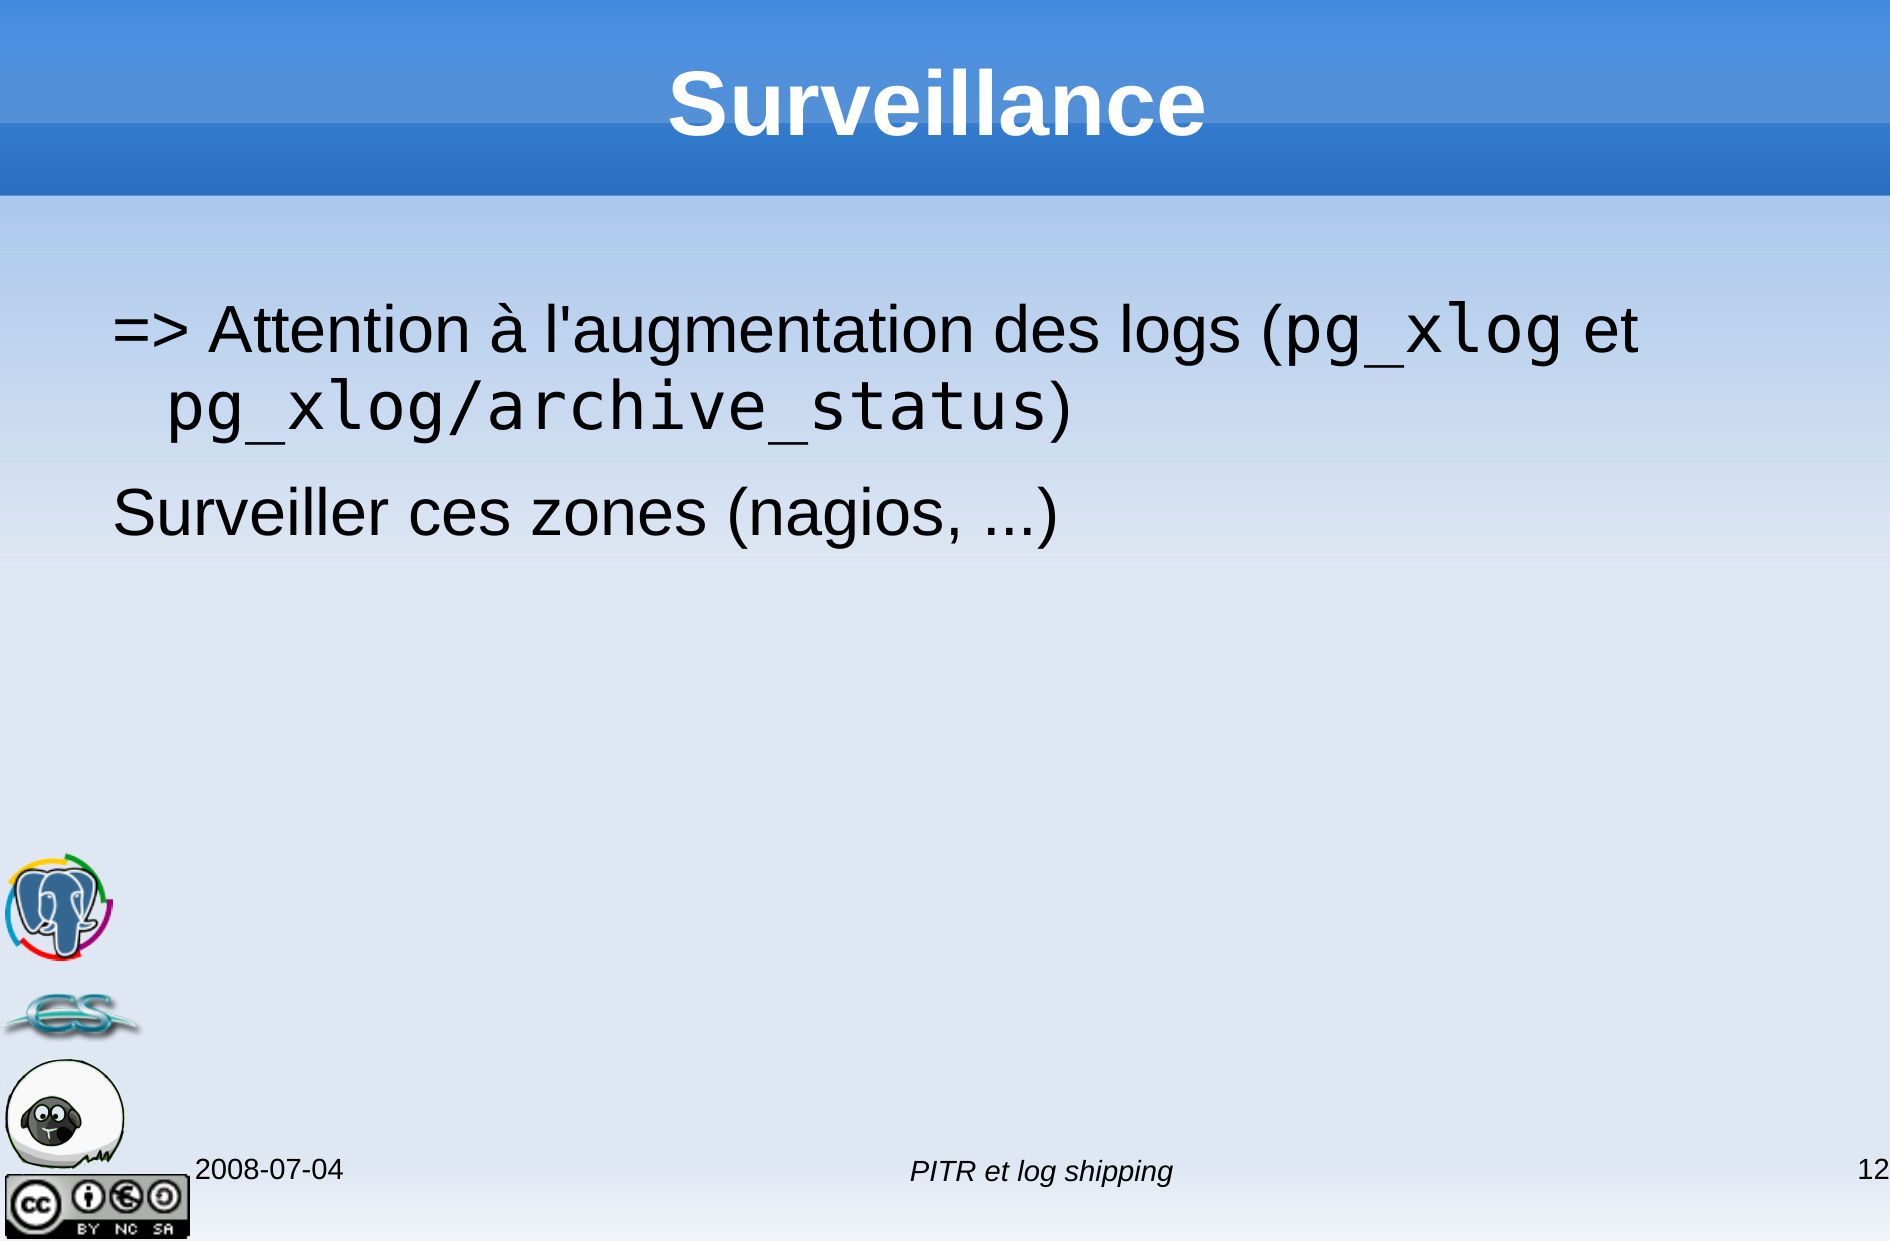

# Surveillance
=> Attention à l'augmentation des logs (pg_xlog et pg_xlog/archive_status)
Surveiller ces zones (nagios, ...)
2008-07-04
12
PITR et log shipping